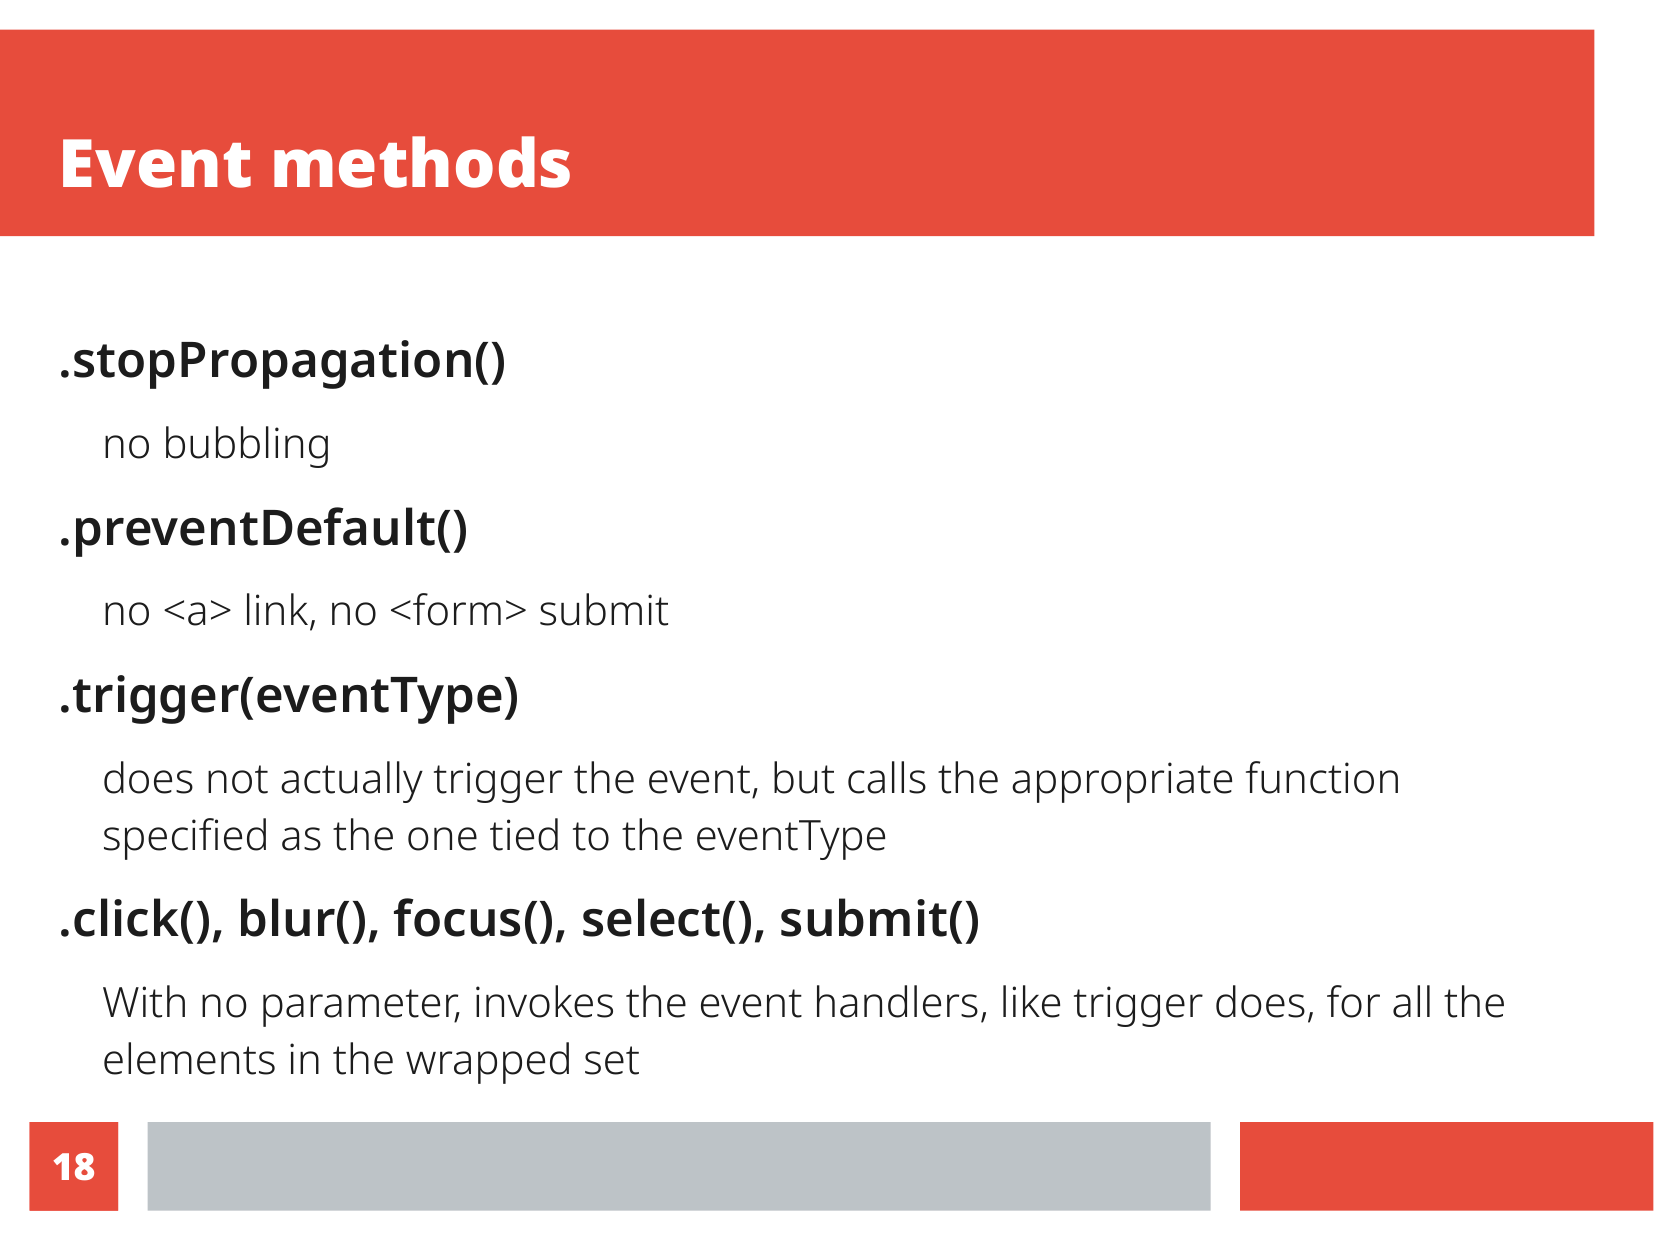

# Event methods
.stopPropagation()
no bubbling
.preventDefault()
no <a> link, no <form> submit
.trigger(eventType)
does not actually trigger the event, but calls the appropriate function specified as the one tied to the eventType
.click(), blur(), focus(), select(), submit()
With no parameter, invokes the event handlers, like trigger does, for all the elements in the wrapped set
18